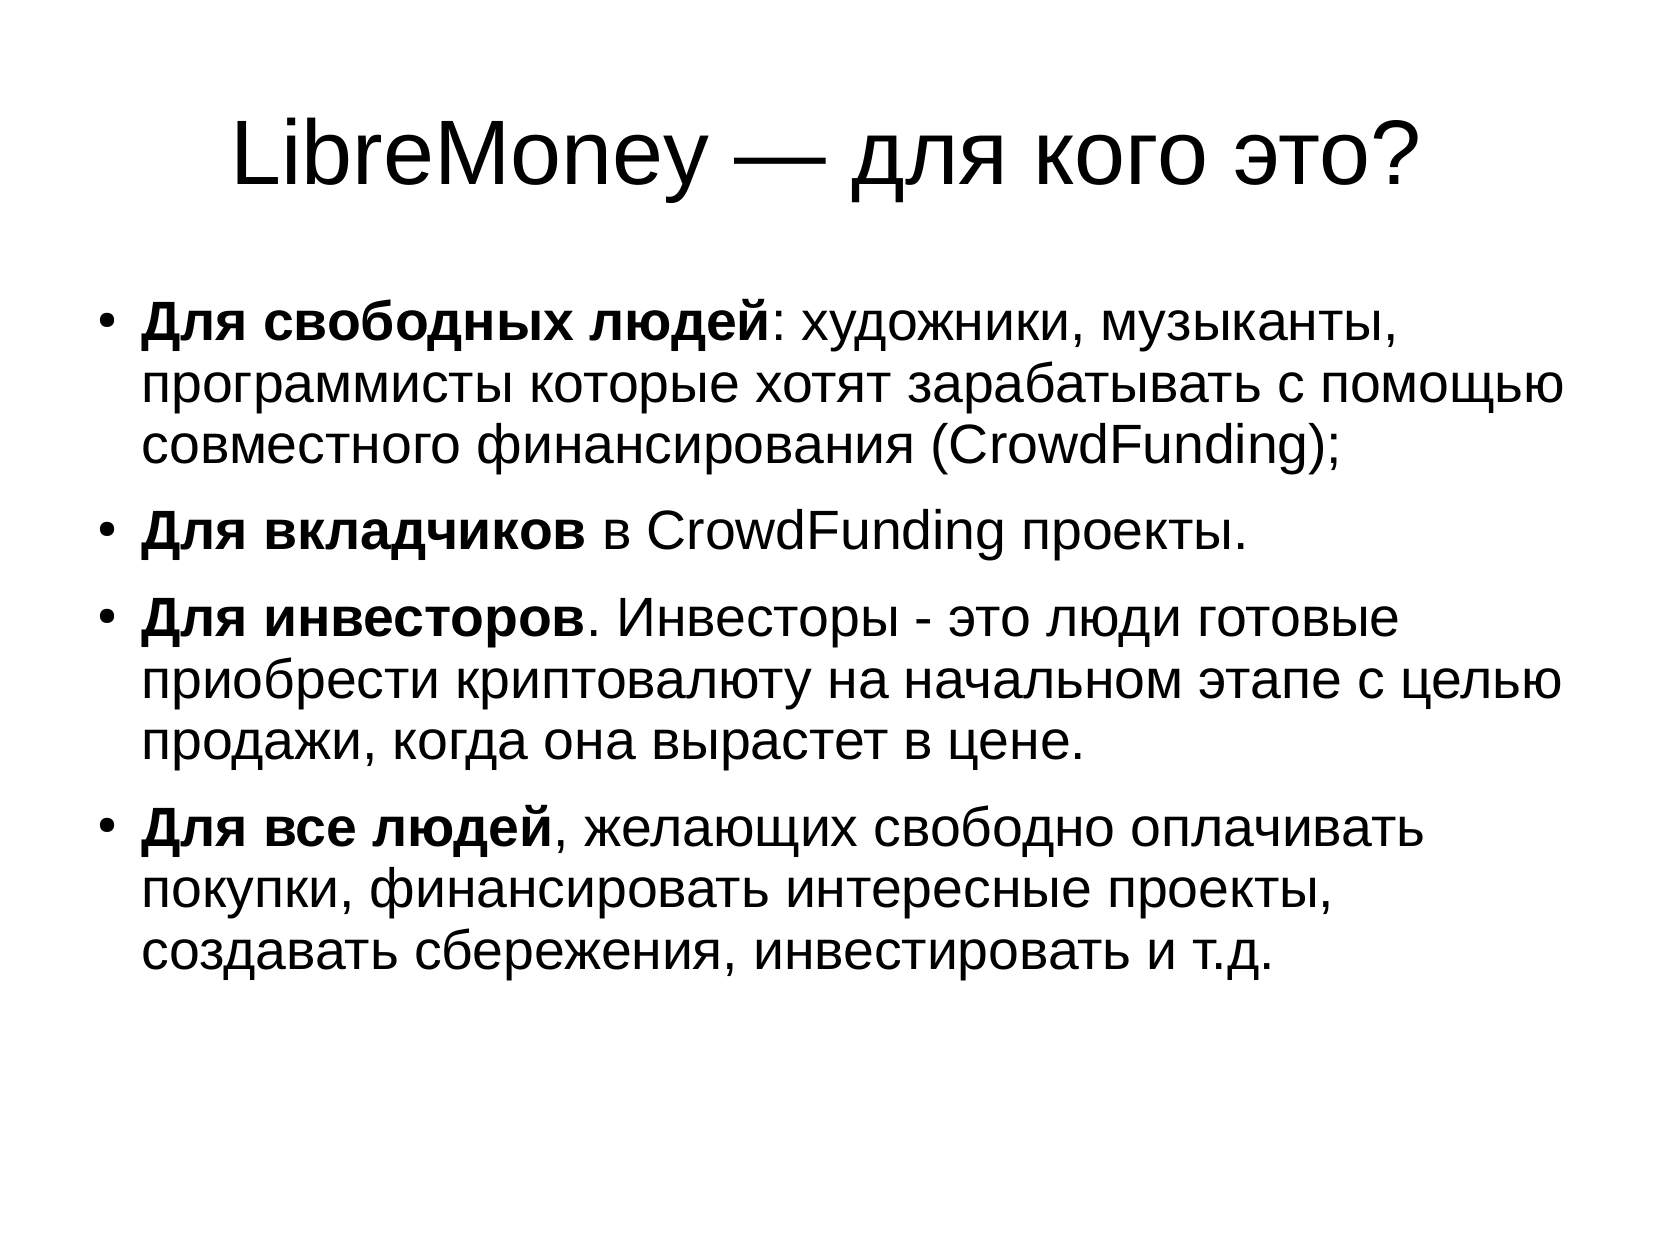

# LibreMoney — для кого это?
Для свободных людей: художники, музыканты, программисты которые хотят зарабатывать с помощью совместного финансирования (CrowdFunding);
Для вкладчиков в CrowdFunding проекты.
Для инвесторов. Инвесторы - это люди готовые приобрести криптовалюту на начальном этапе с целью продажи, когда она вырастет в цене.
Для все людей, желающих свободно оплачивать покупки, финансировать интересные проекты, создавать сбережения, инвестировать и т.д.